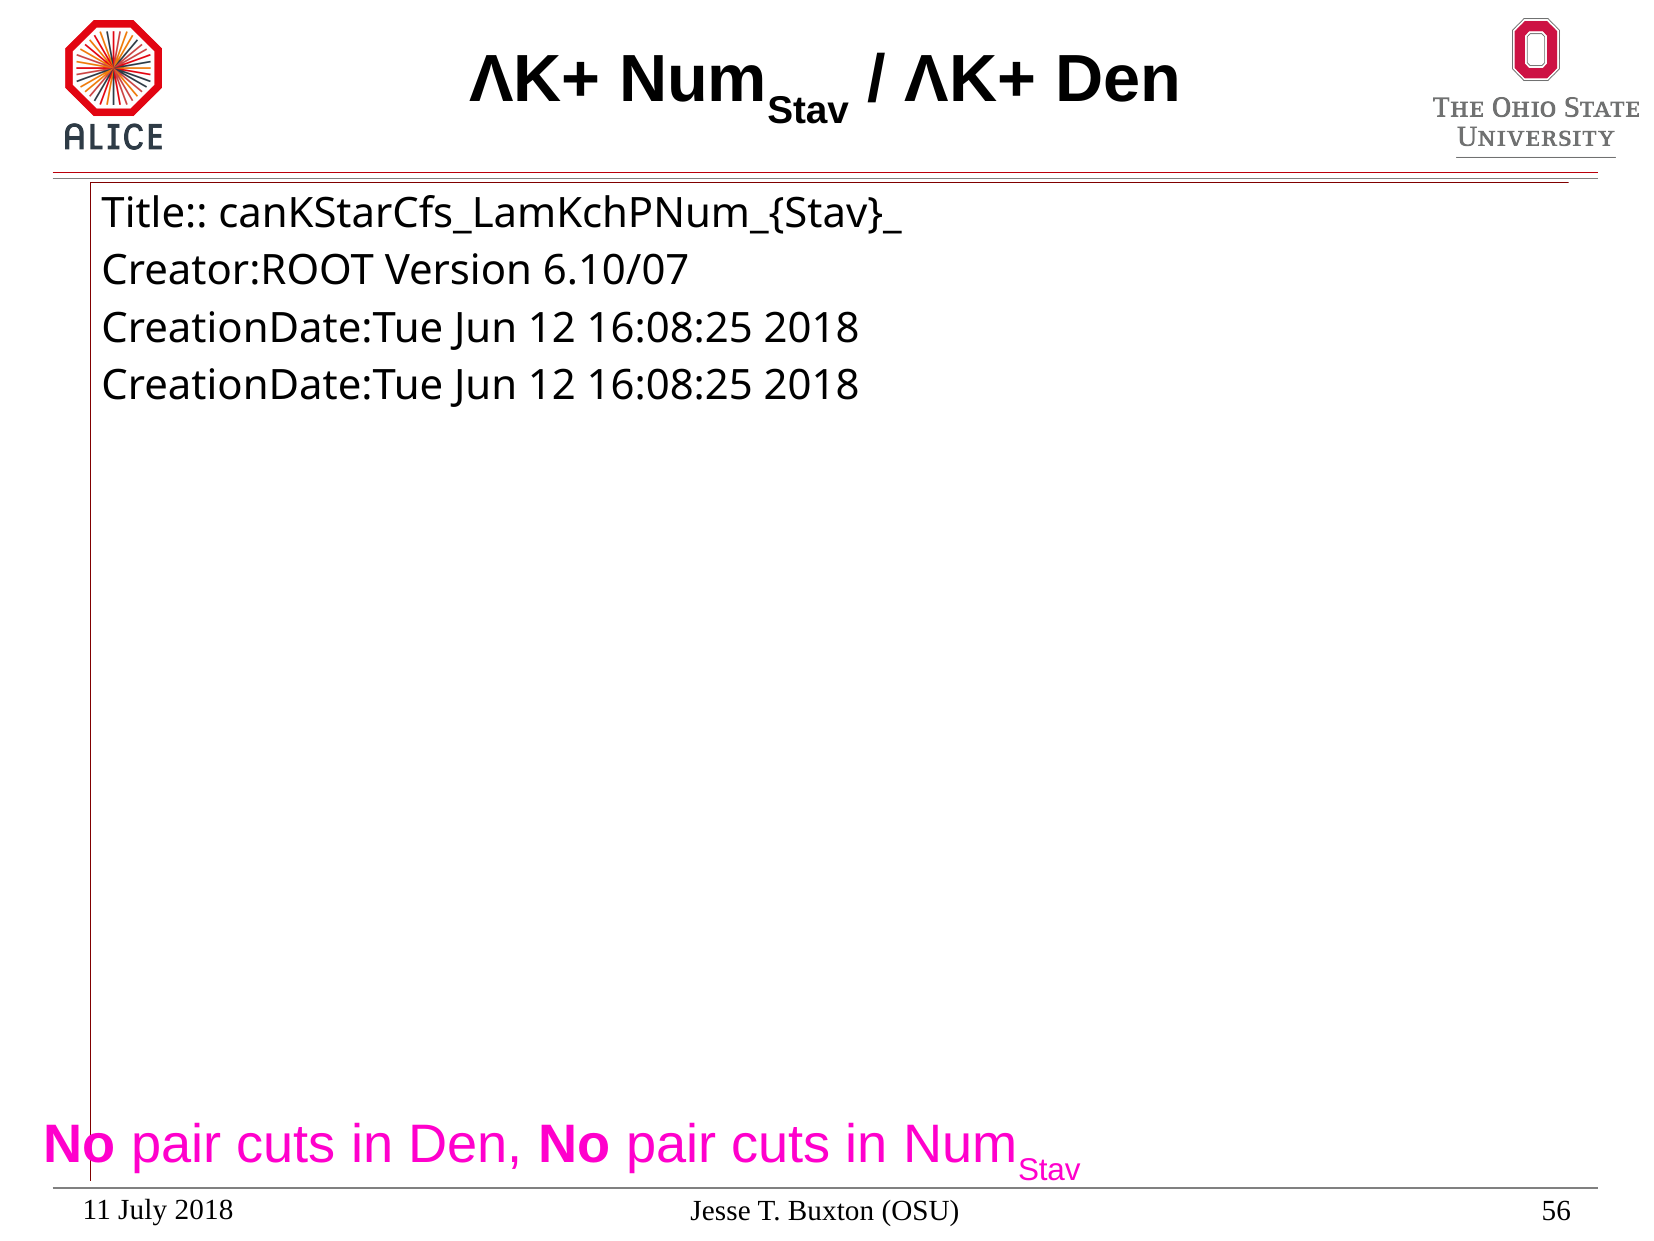

# ΛK+ NumStav / ΛK+ Den
No pair cuts in Den, No pair cuts in NumStav
11 July 2018
Jesse T. Buxton (OSU)
56